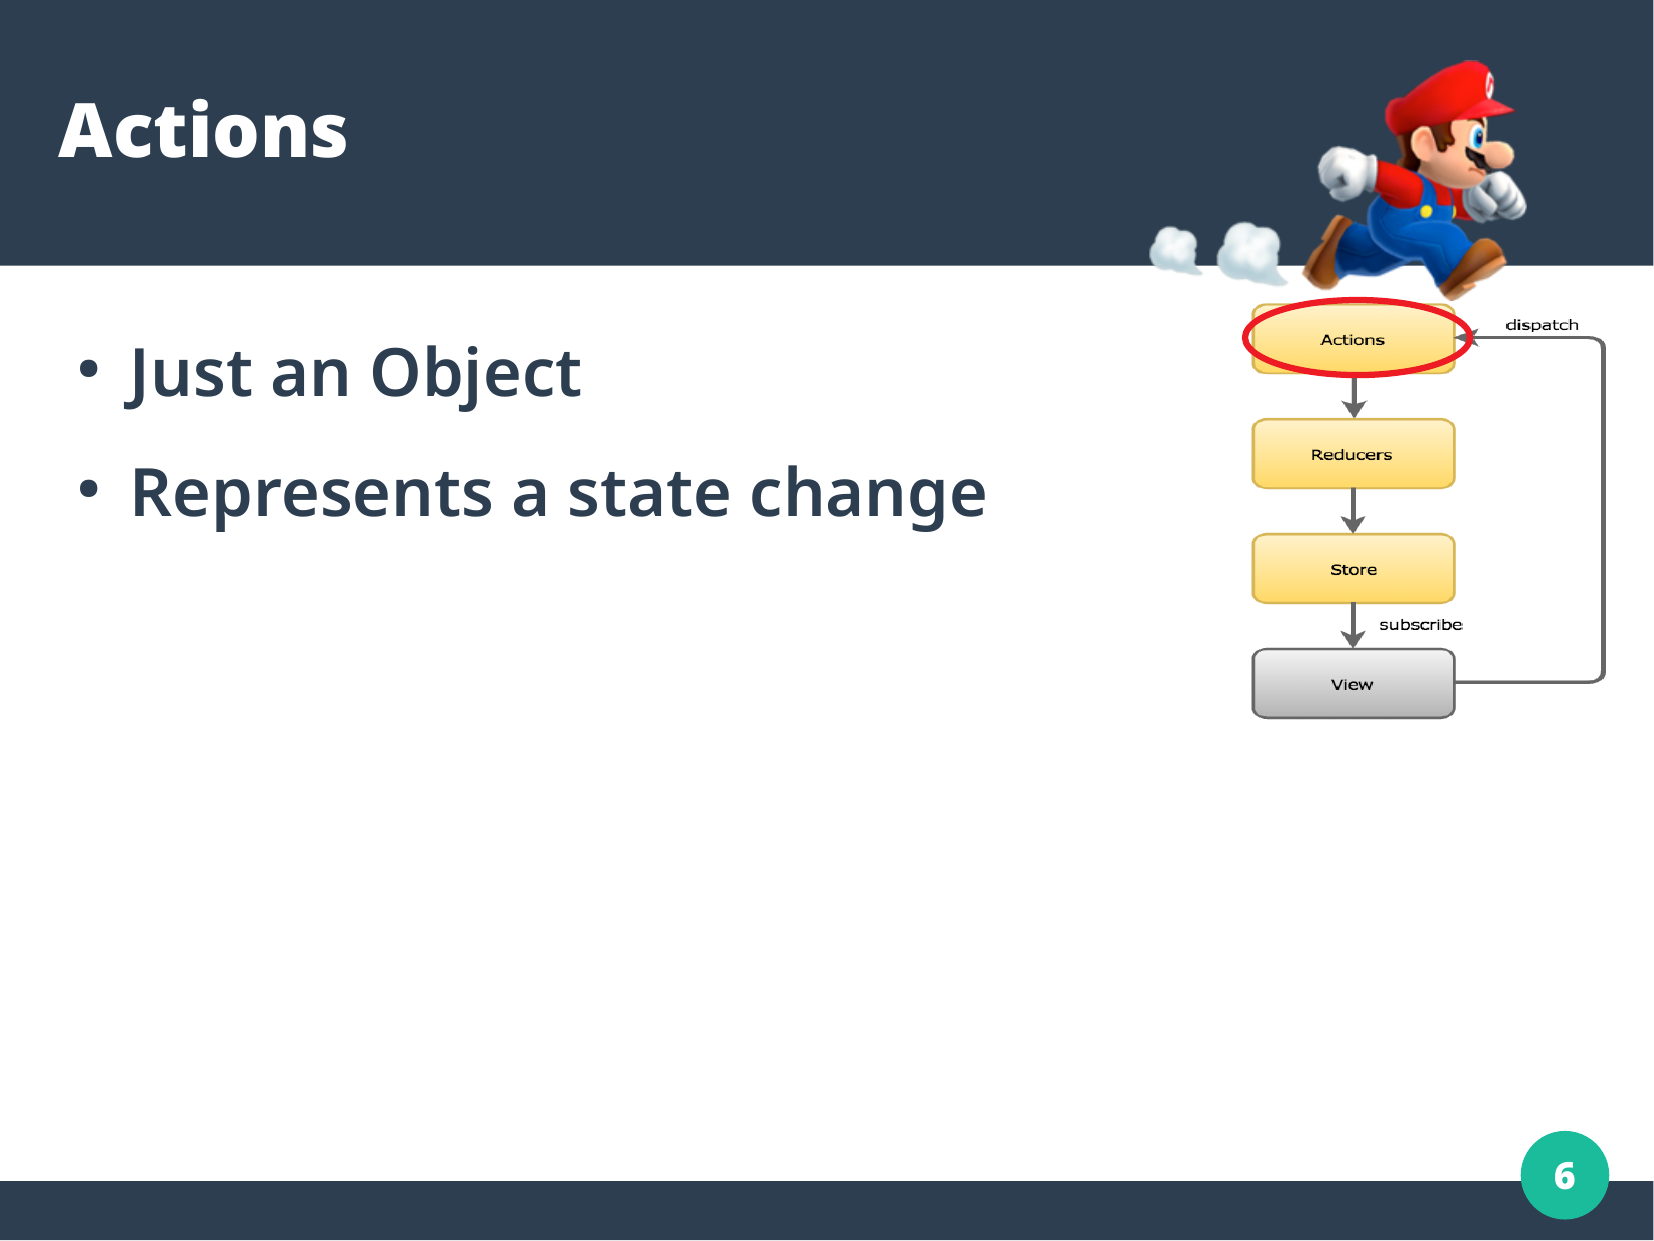

# Actions
Just an Object
Represents a state change
6